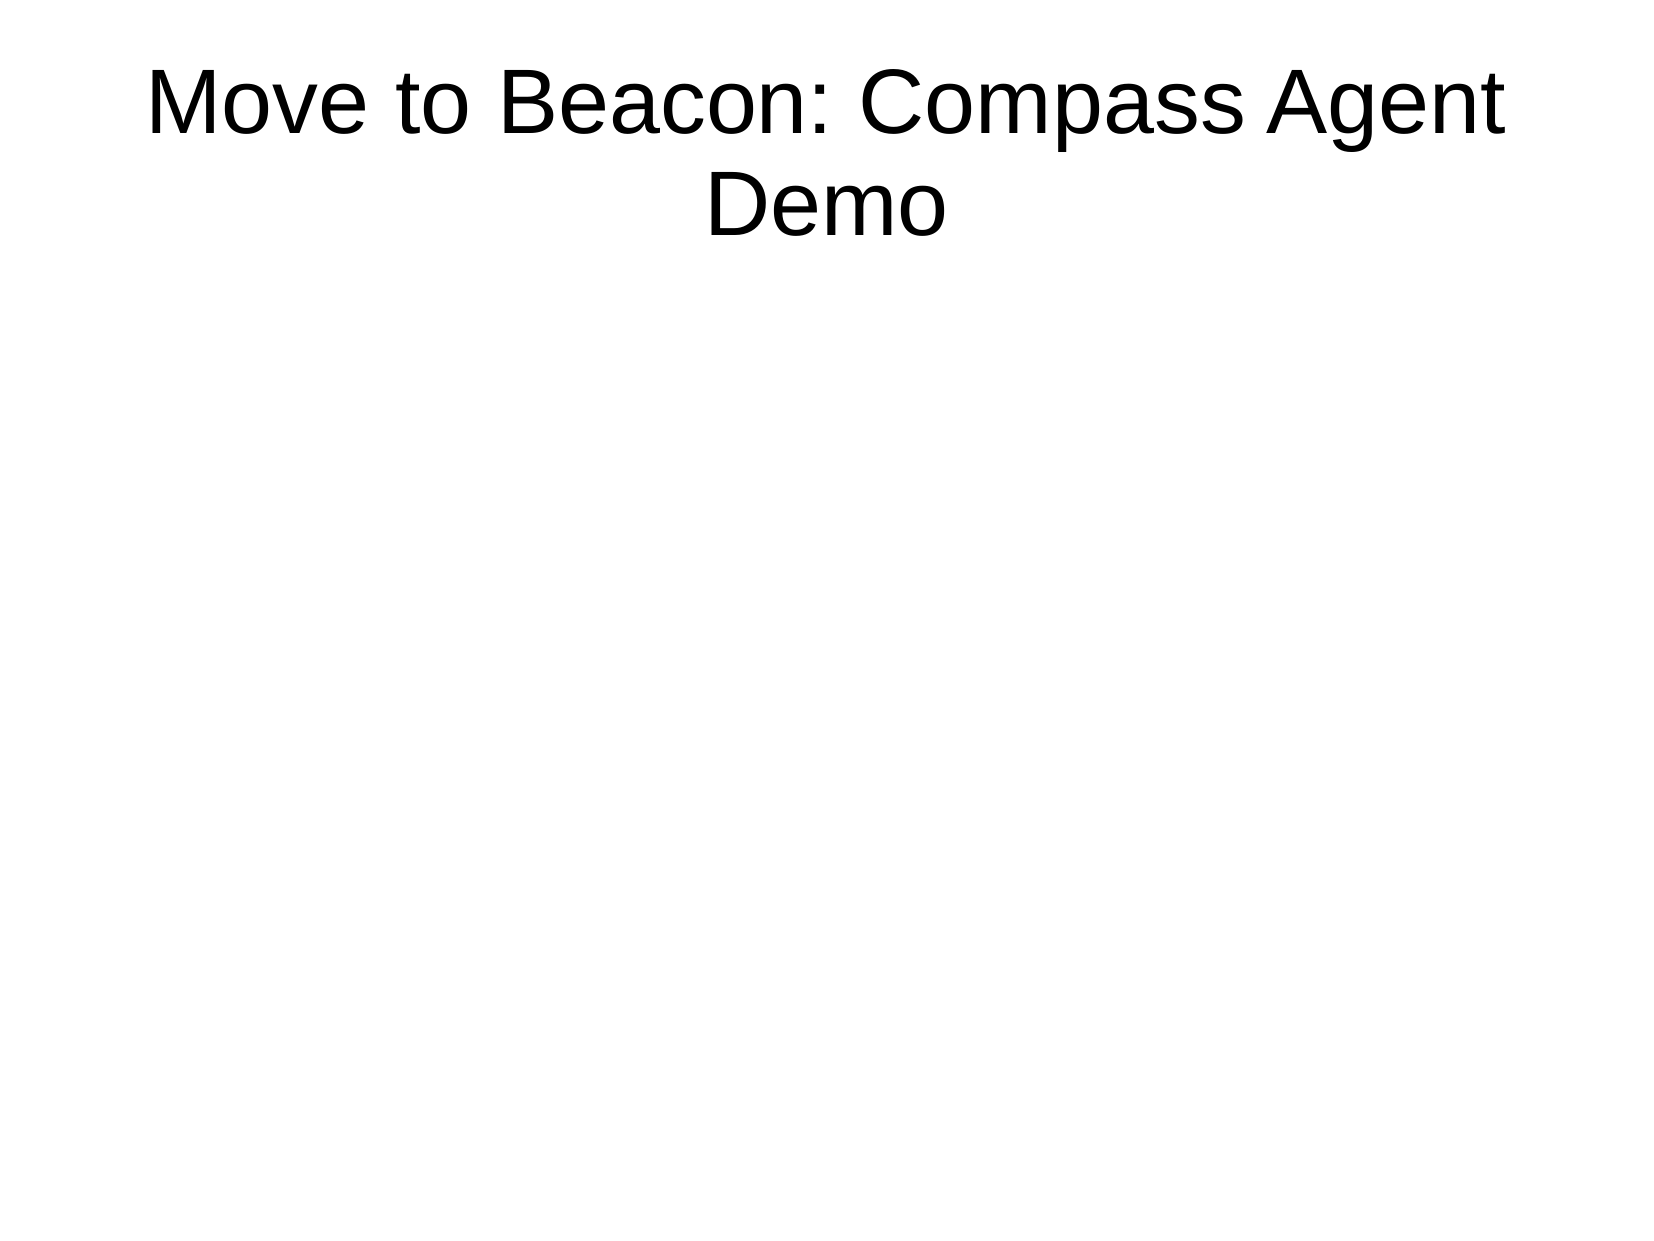

# Move to Beacon: Compass Agent Demo